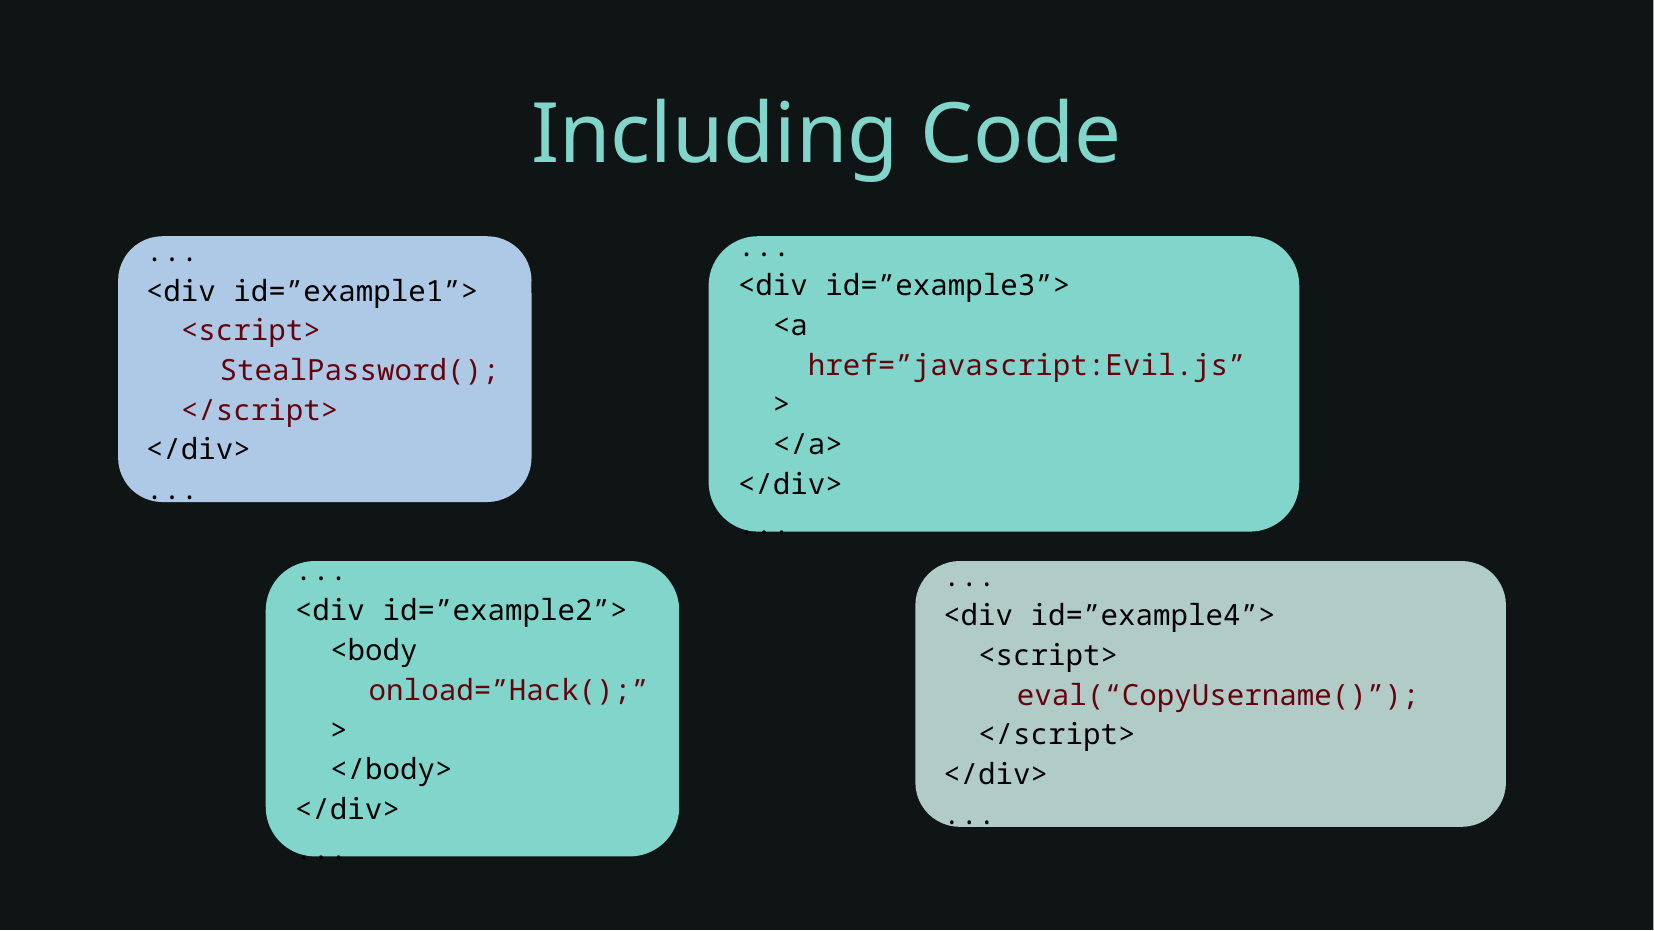

# Including Code
...
<div id=”example1”>
 <script>
	StealPassword();
 </script>
</div>
...
...
<div id=”example3”>
 <a
 href=”javascript:Evil.js”
 >
 </a>
</div>
...
...
<div id=”example2”>
 <body
	onload=”Hack();”
 >
 </body>
</div>
...
...
<div id=”example4”>
 <script>
	eval(“CopyUsername()”);
 </script>
</div>
...